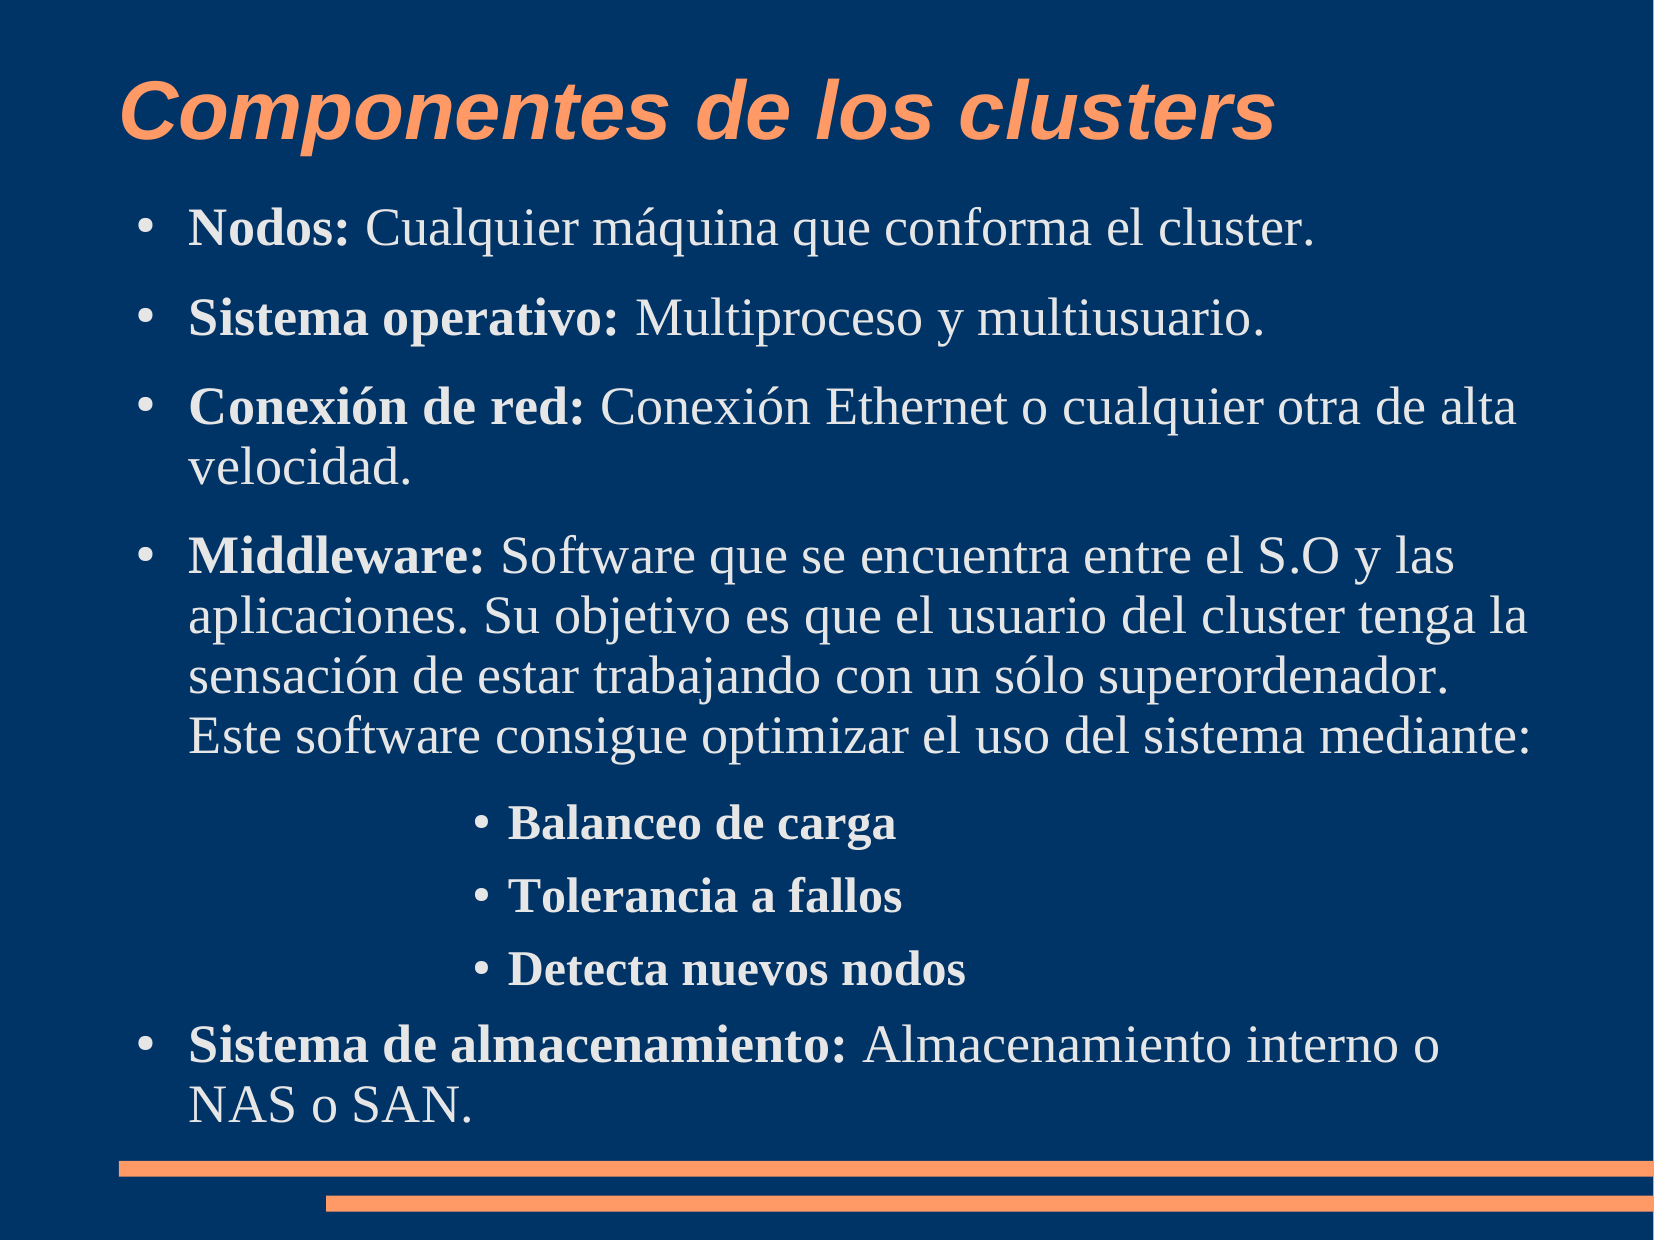

# Componentes de los clusters
Nodos: Cualquier máquina que conforma el cluster.
Sistema operativo: Multiproceso y multiusuario.
Conexión de red: Conexión Ethernet o cualquier otra de alta velocidad.
Middleware: Software que se encuentra entre el S.O y las aplicaciones. Su objetivo es que el usuario del cluster tenga la sensación de estar trabajando con un sólo superordenador. Este software consigue optimizar el uso del sistema mediante:
Balanceo de carga
Tolerancia a fallos
Detecta nuevos nodos
Sistema de almacenamiento: Almacenamiento interno o NAS o SAN.